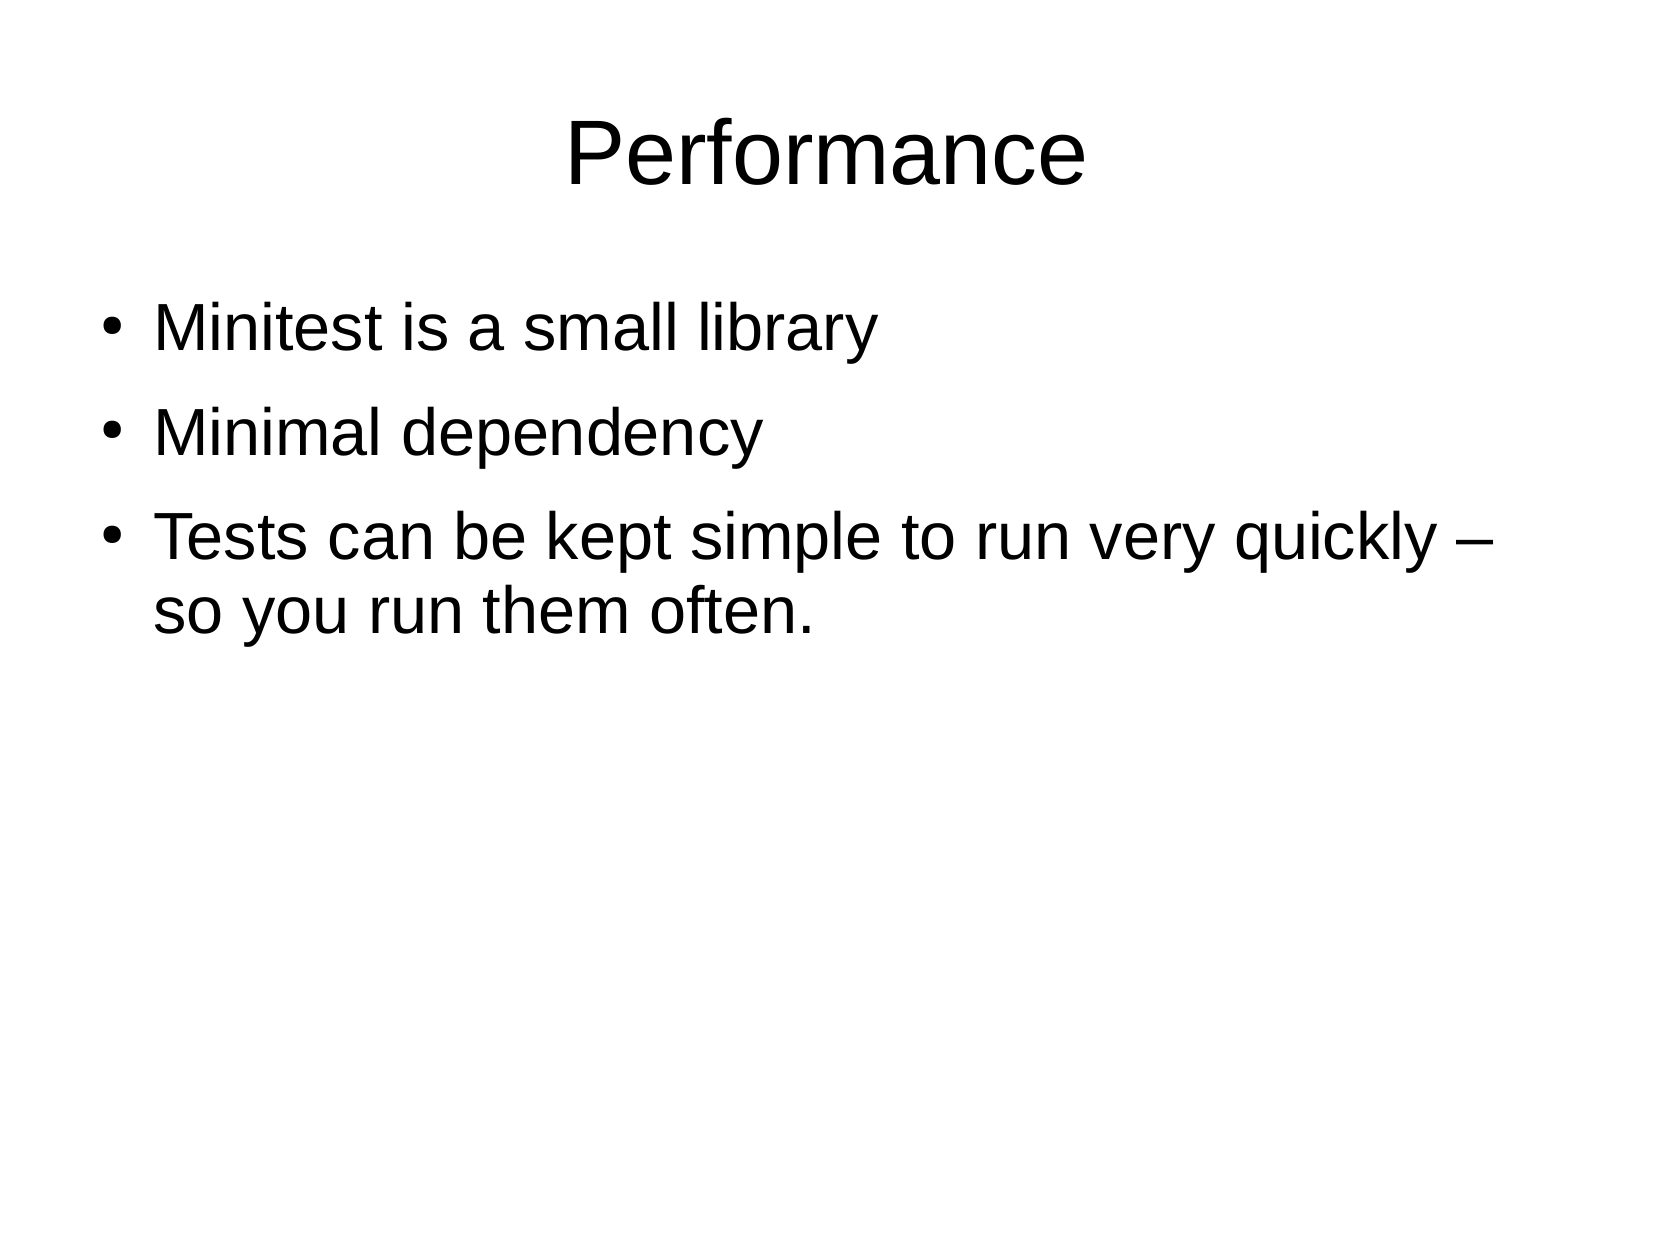

# Performance
Minitest is a small library
Minimal dependency
Tests can be kept simple to run very quickly – so you run them often.